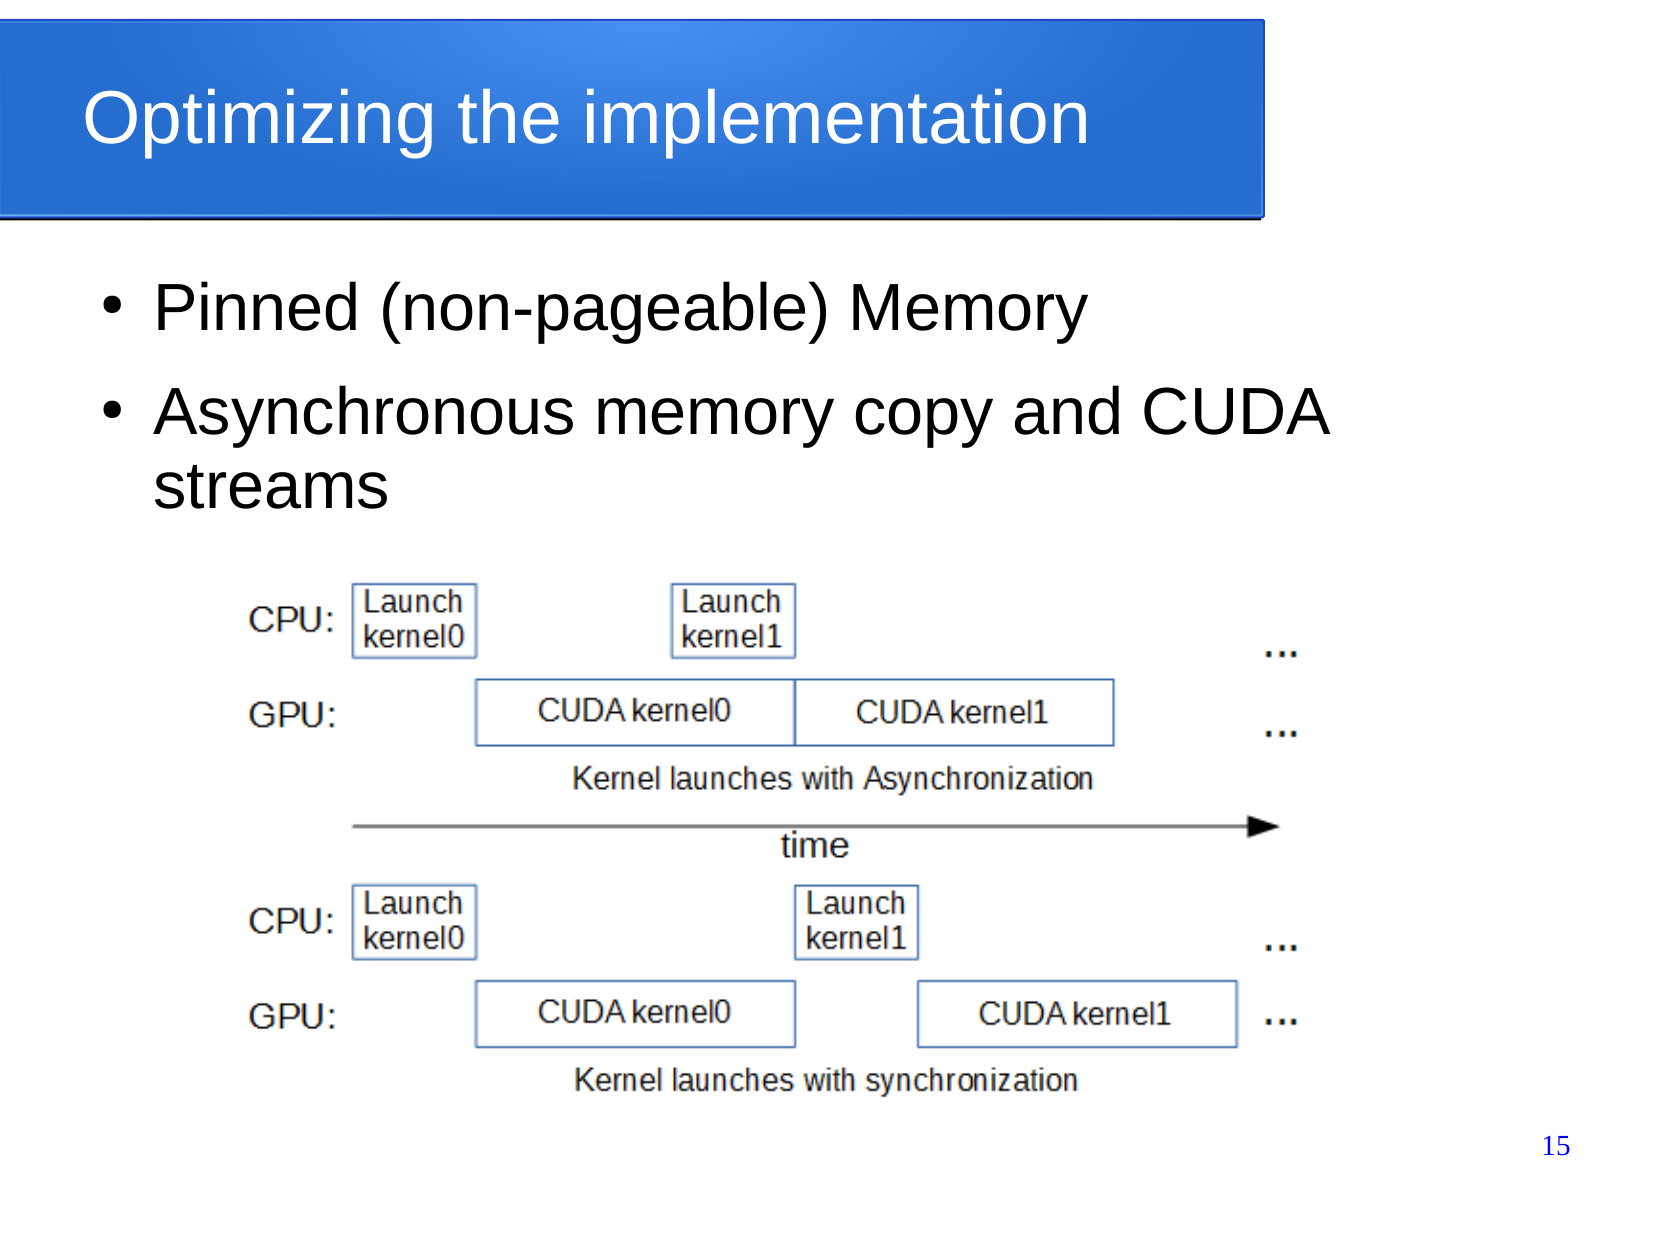

# Optimizing the implementation
Pinned (non-pageable) Memory
Asynchronous memory copy and CUDA streams
15